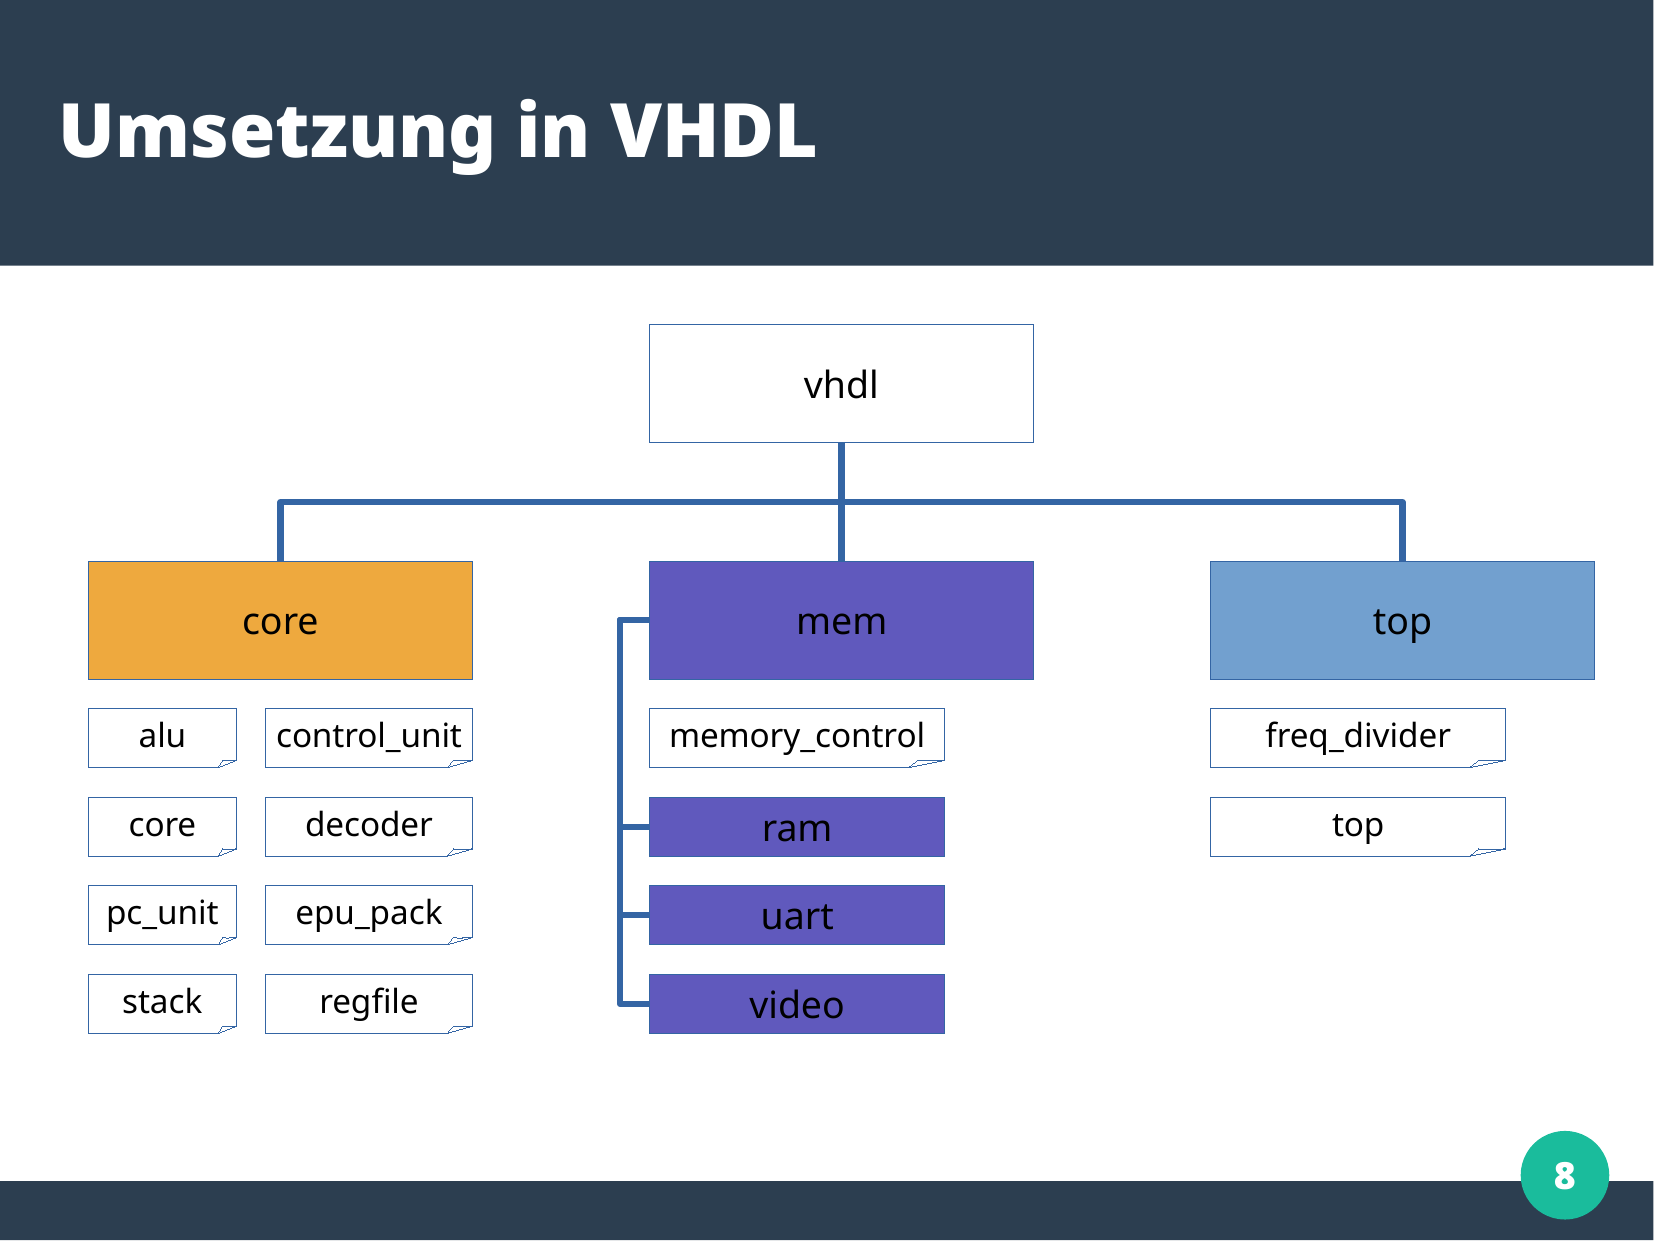

# Umsetzung in VHDL
vhdl
core
mem
top
alu
control_unit
memory_control
freq_divider
core
decoder
ram
top
pc_unit
epu_pack
uart
stack
regfile
video
8